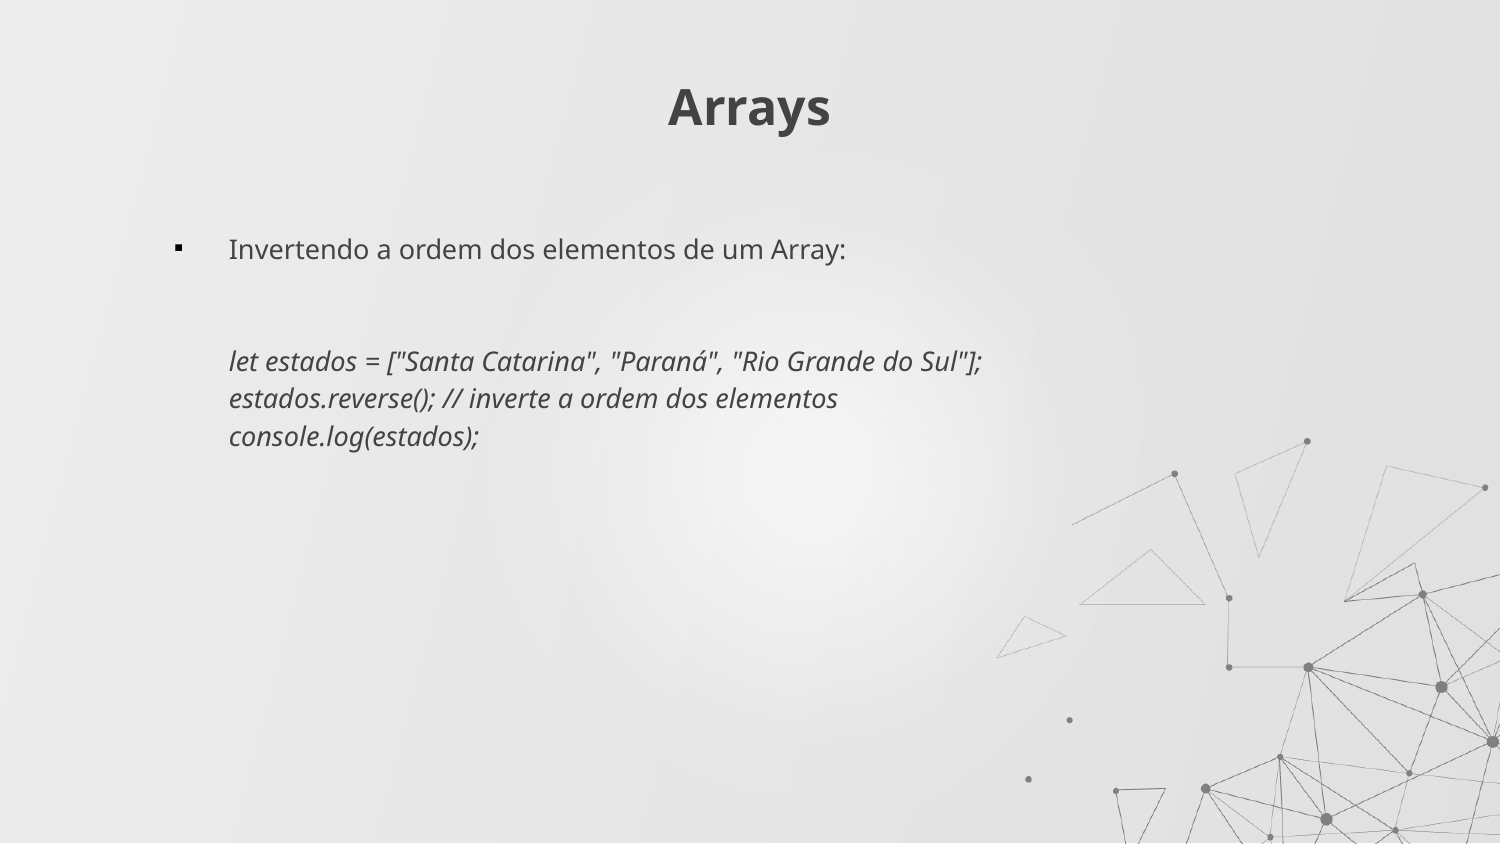

Arrays
# Invertendo a ordem dos elementos de um Array:
let estados = ["Santa Catarina", "Paraná", "Rio Grande do Sul"];
estados.reverse(); // inverte a ordem dos elementos
console.log(estados);